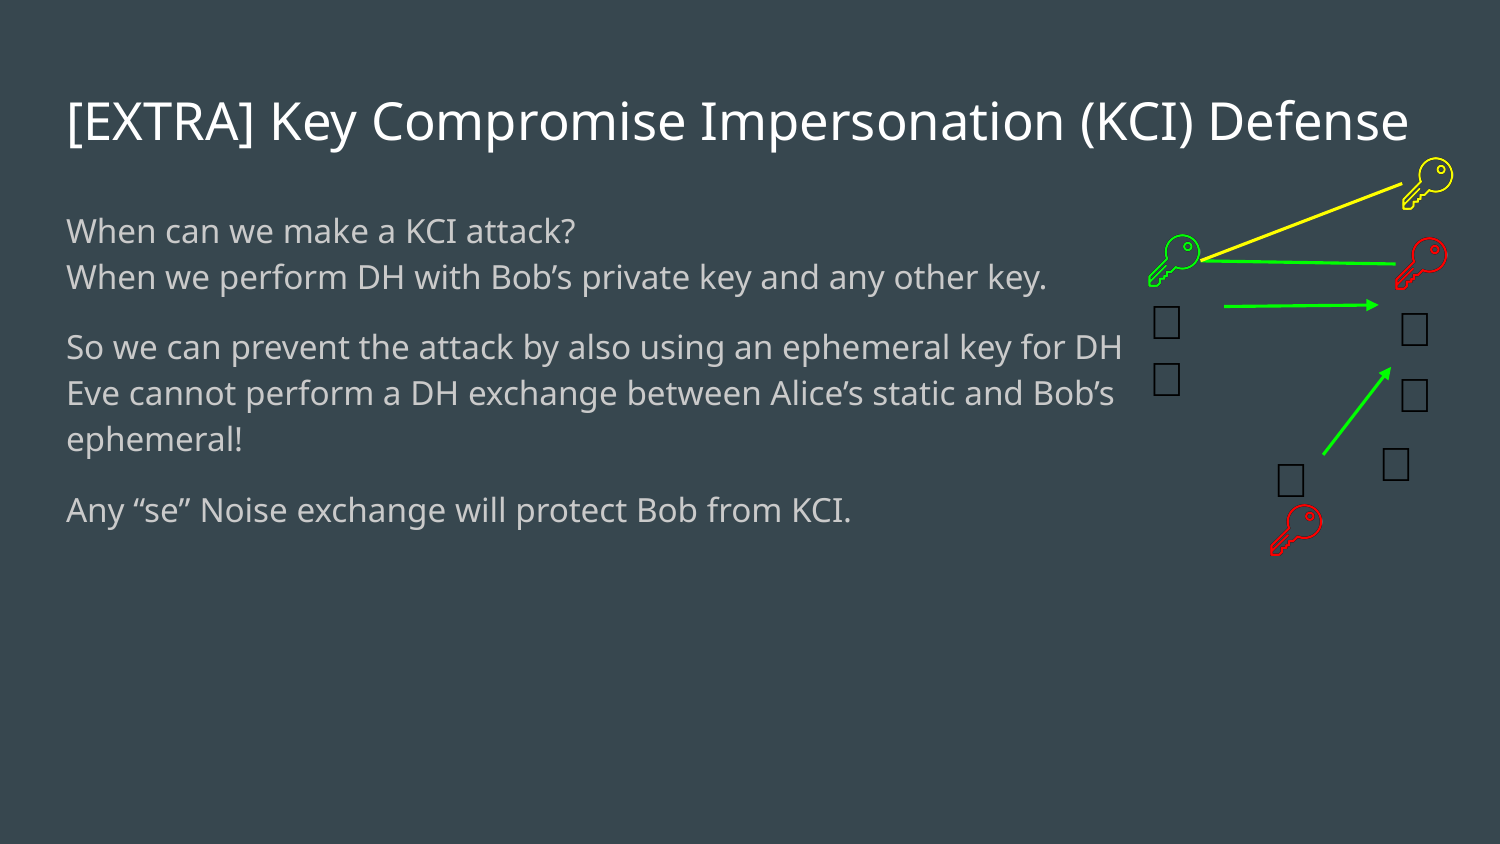

# [EXTRA] Key Compromise Impersonation (KCI) Defense
When can we make a KCI attack?
When we perform DH with Bob’s private key and any other key.
So we can prevent the attack by also using an ephemeral key for DH
Eve cannot perform a DH exchange between Alice’s static and Bob’s ephemeral!
Any “se” Noise exchange will protect Bob from KCI.
👨🏻
👩🏻
❌
👿